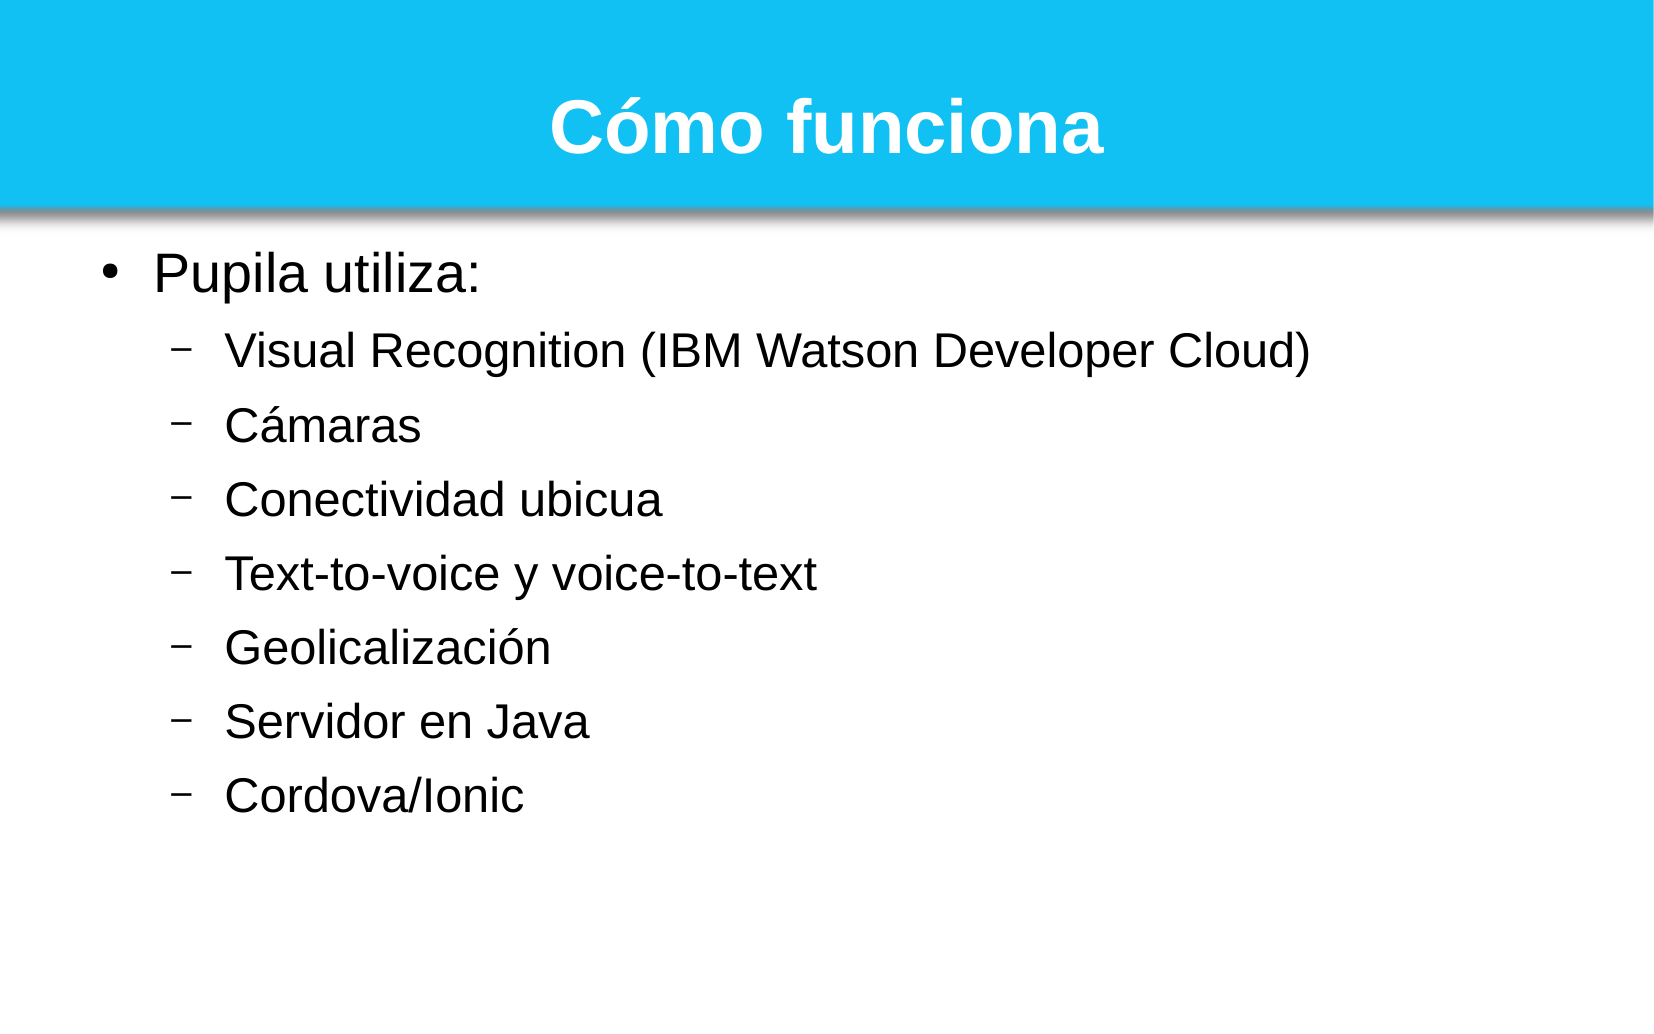

# Cómo funciona
Pupila utiliza:
Visual Recognition (IBM Watson Developer Cloud)
Cámaras
Conectividad ubicua
Text-to-voice y voice-to-text
Geolicalización
Servidor en Java
Cordova/Ionic